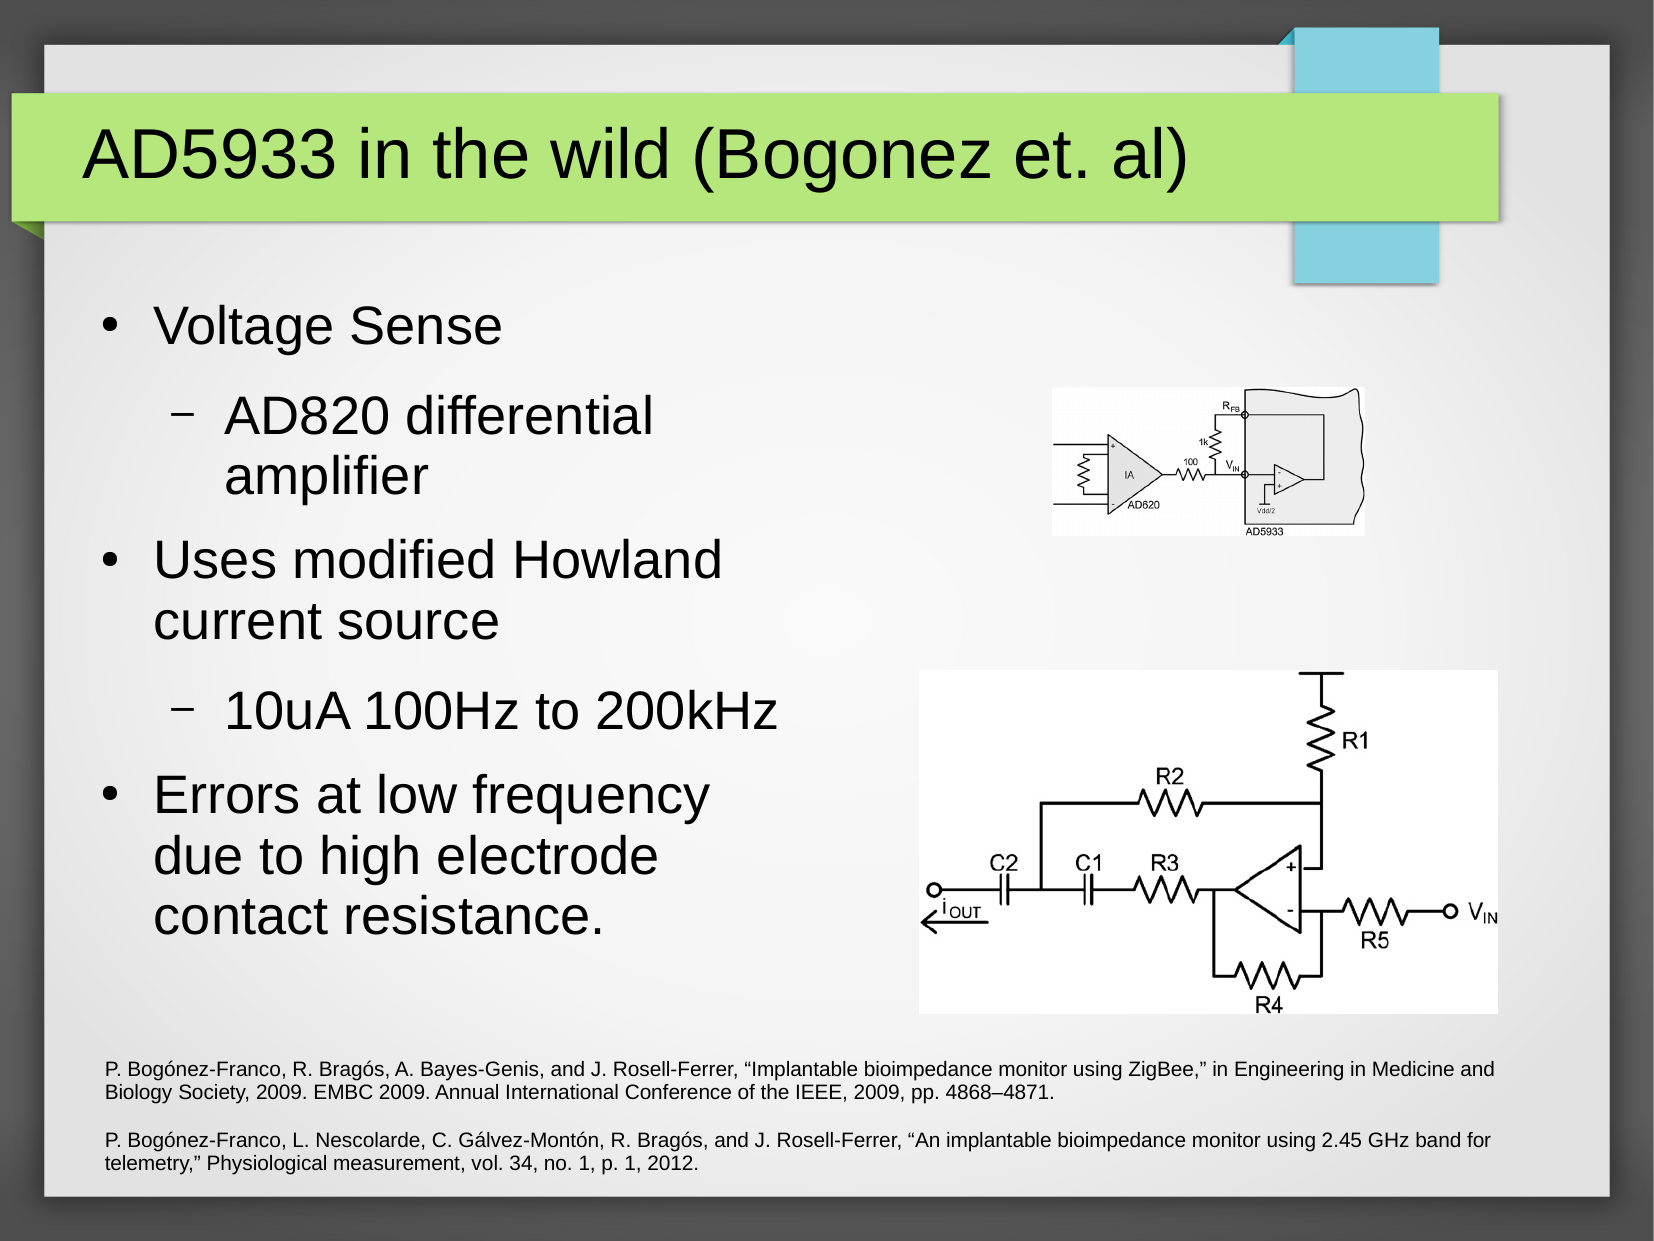

# AD5933 in the wild (Bogonez et. al)
Voltage Sense
AD820 differential amplifier
Uses modified Howland current source
10uA 100Hz to 200kHz
Errors at low frequency due to high electrode contact resistance.
P. Bogónez-Franco, R. Bragós, A. Bayes-Genis, and J. Rosell-Ferrer, “Implantable bioimpedance monitor using ZigBee,” in Engineering in Medicine and Biology Society, 2009. EMBC 2009. Annual International Conference of the IEEE, 2009, pp. 4868–4871.
P. Bogónez-Franco, L. Nescolarde, C. Gálvez-Montón, R. Bragós, and J. Rosell-Ferrer, “An implantable bioimpedance monitor using 2.45 GHz band for telemetry,” Physiological measurement, vol. 34, no. 1, p. 1, 2012.